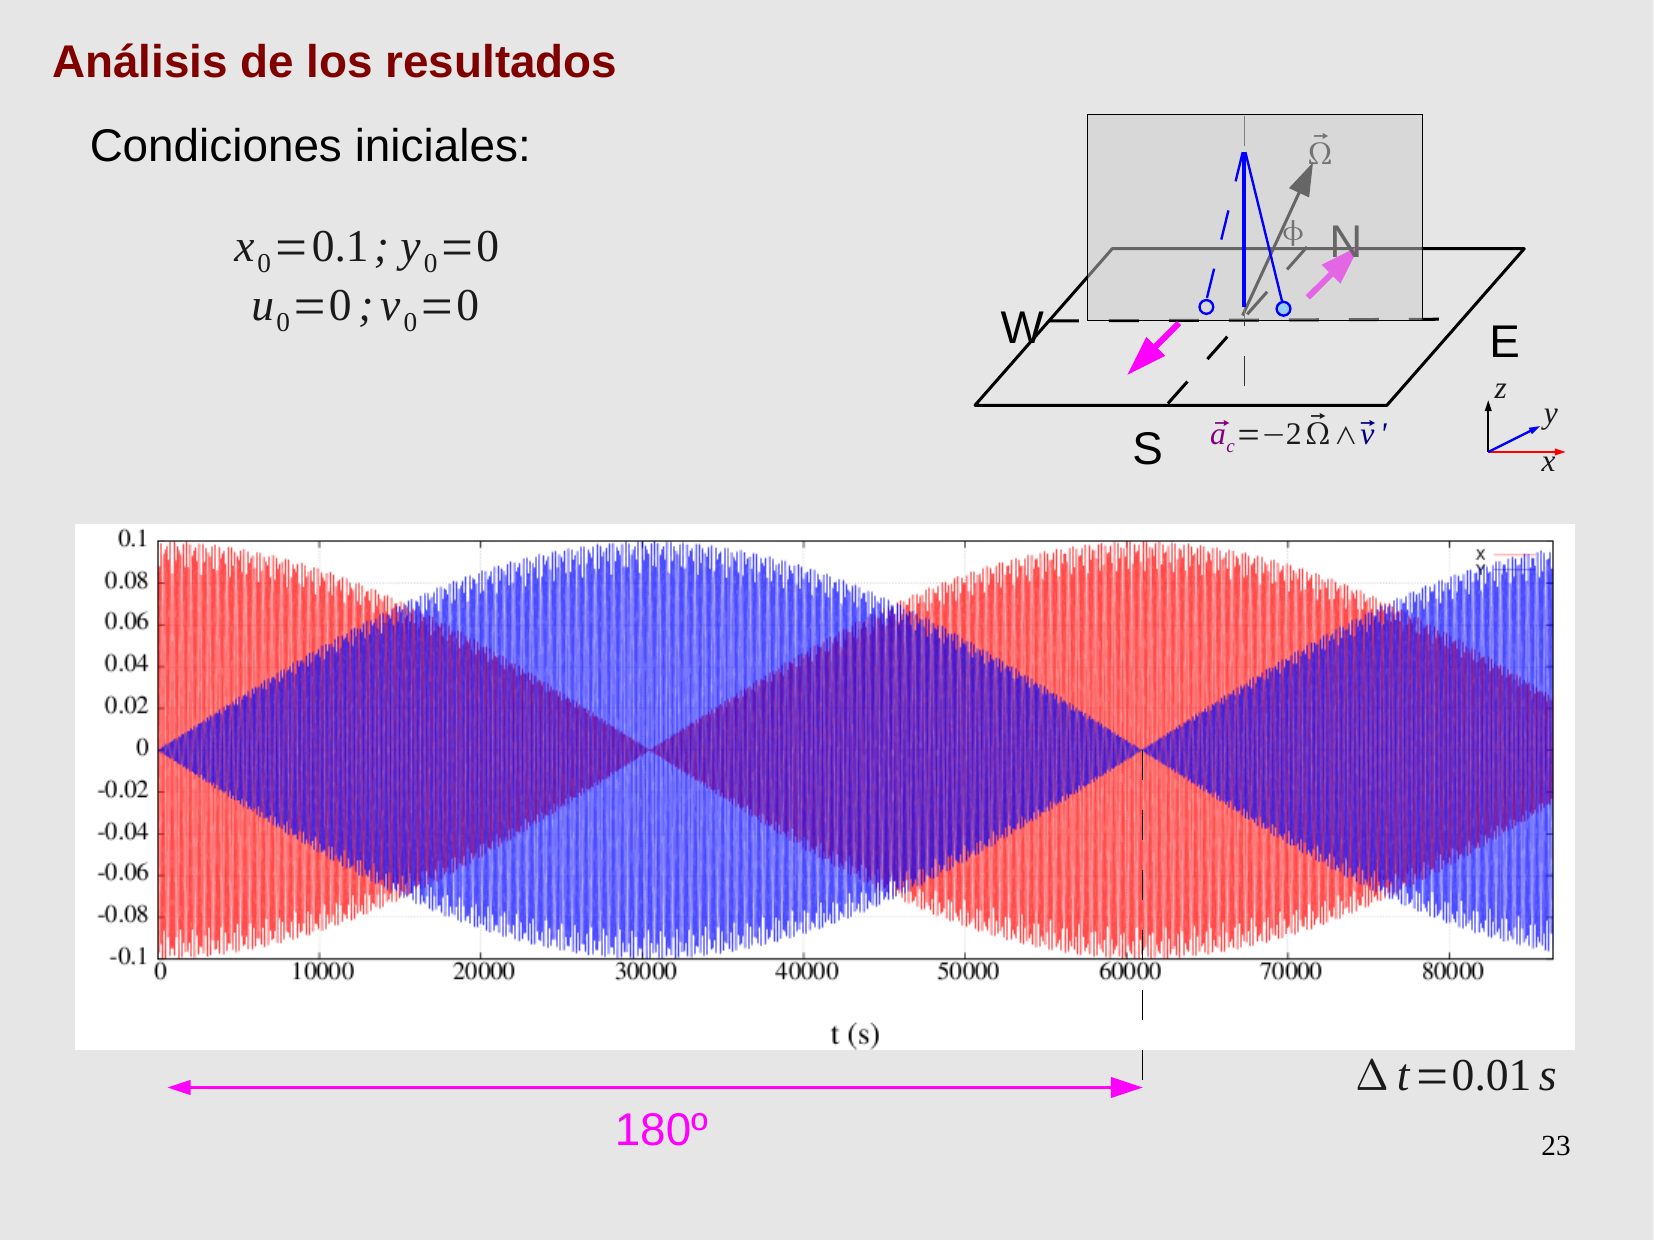

Análisis de los resultados
Condiciones iniciales:
N
W
E
S
180º
23